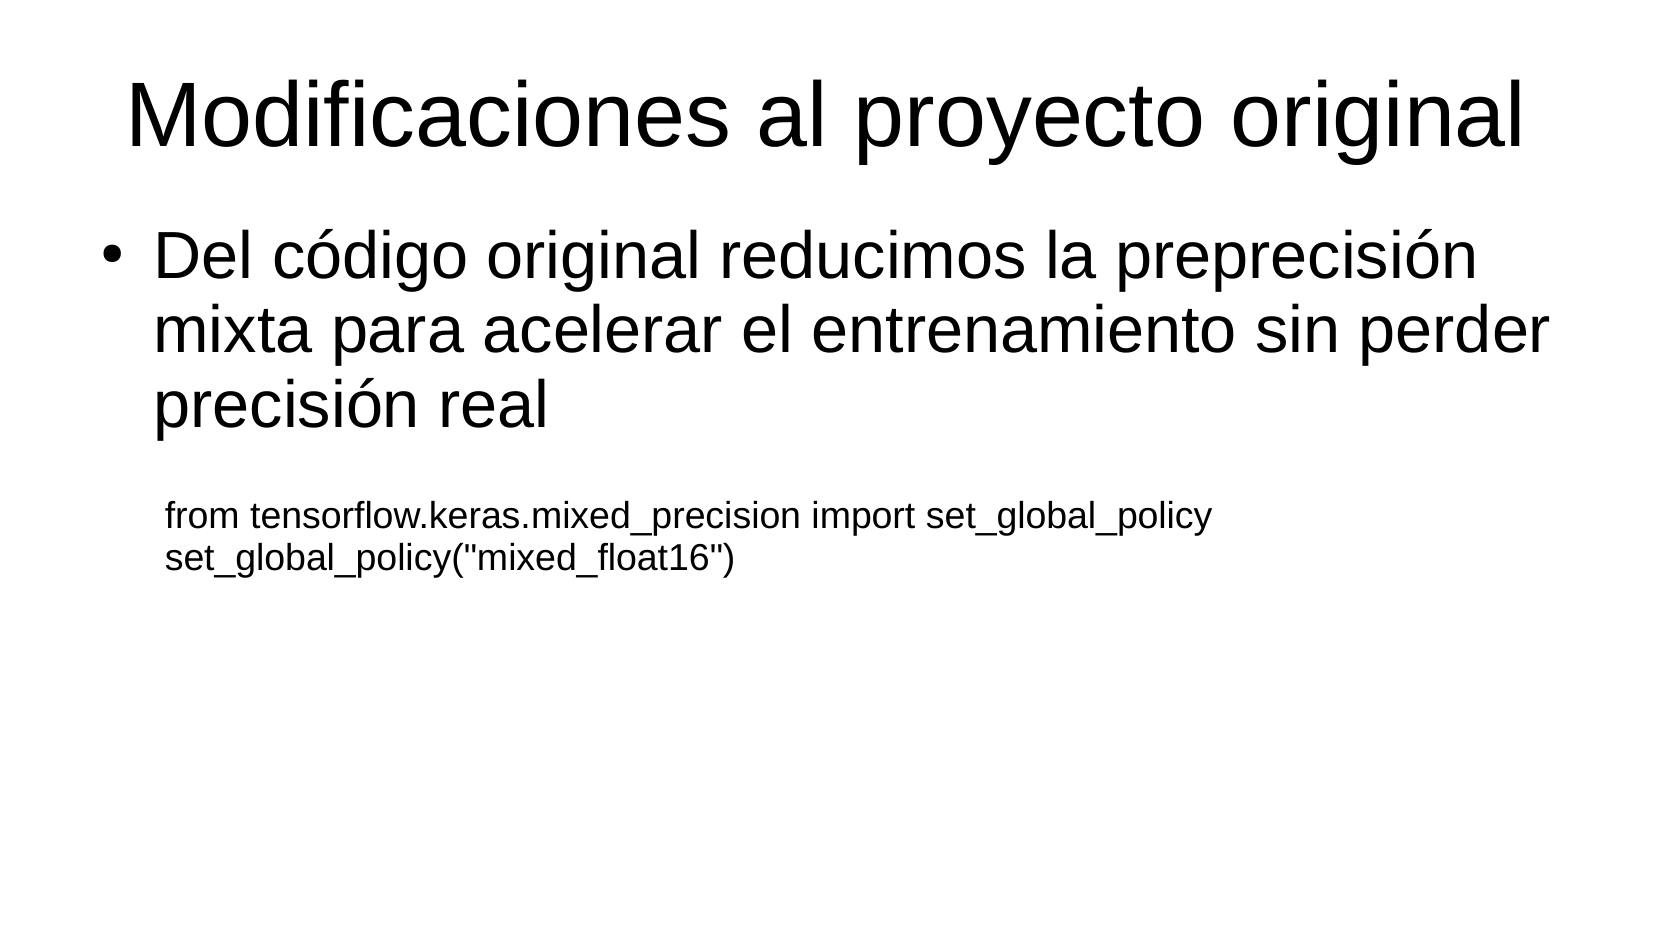

# Modificaciones al proyecto original
Del código original reducimos la preprecisión mixta para acelerar el entrenamiento sin perder precisión real
from tensorflow.keras.mixed_precision import set_global_policy
set_global_policy("mixed_float16")